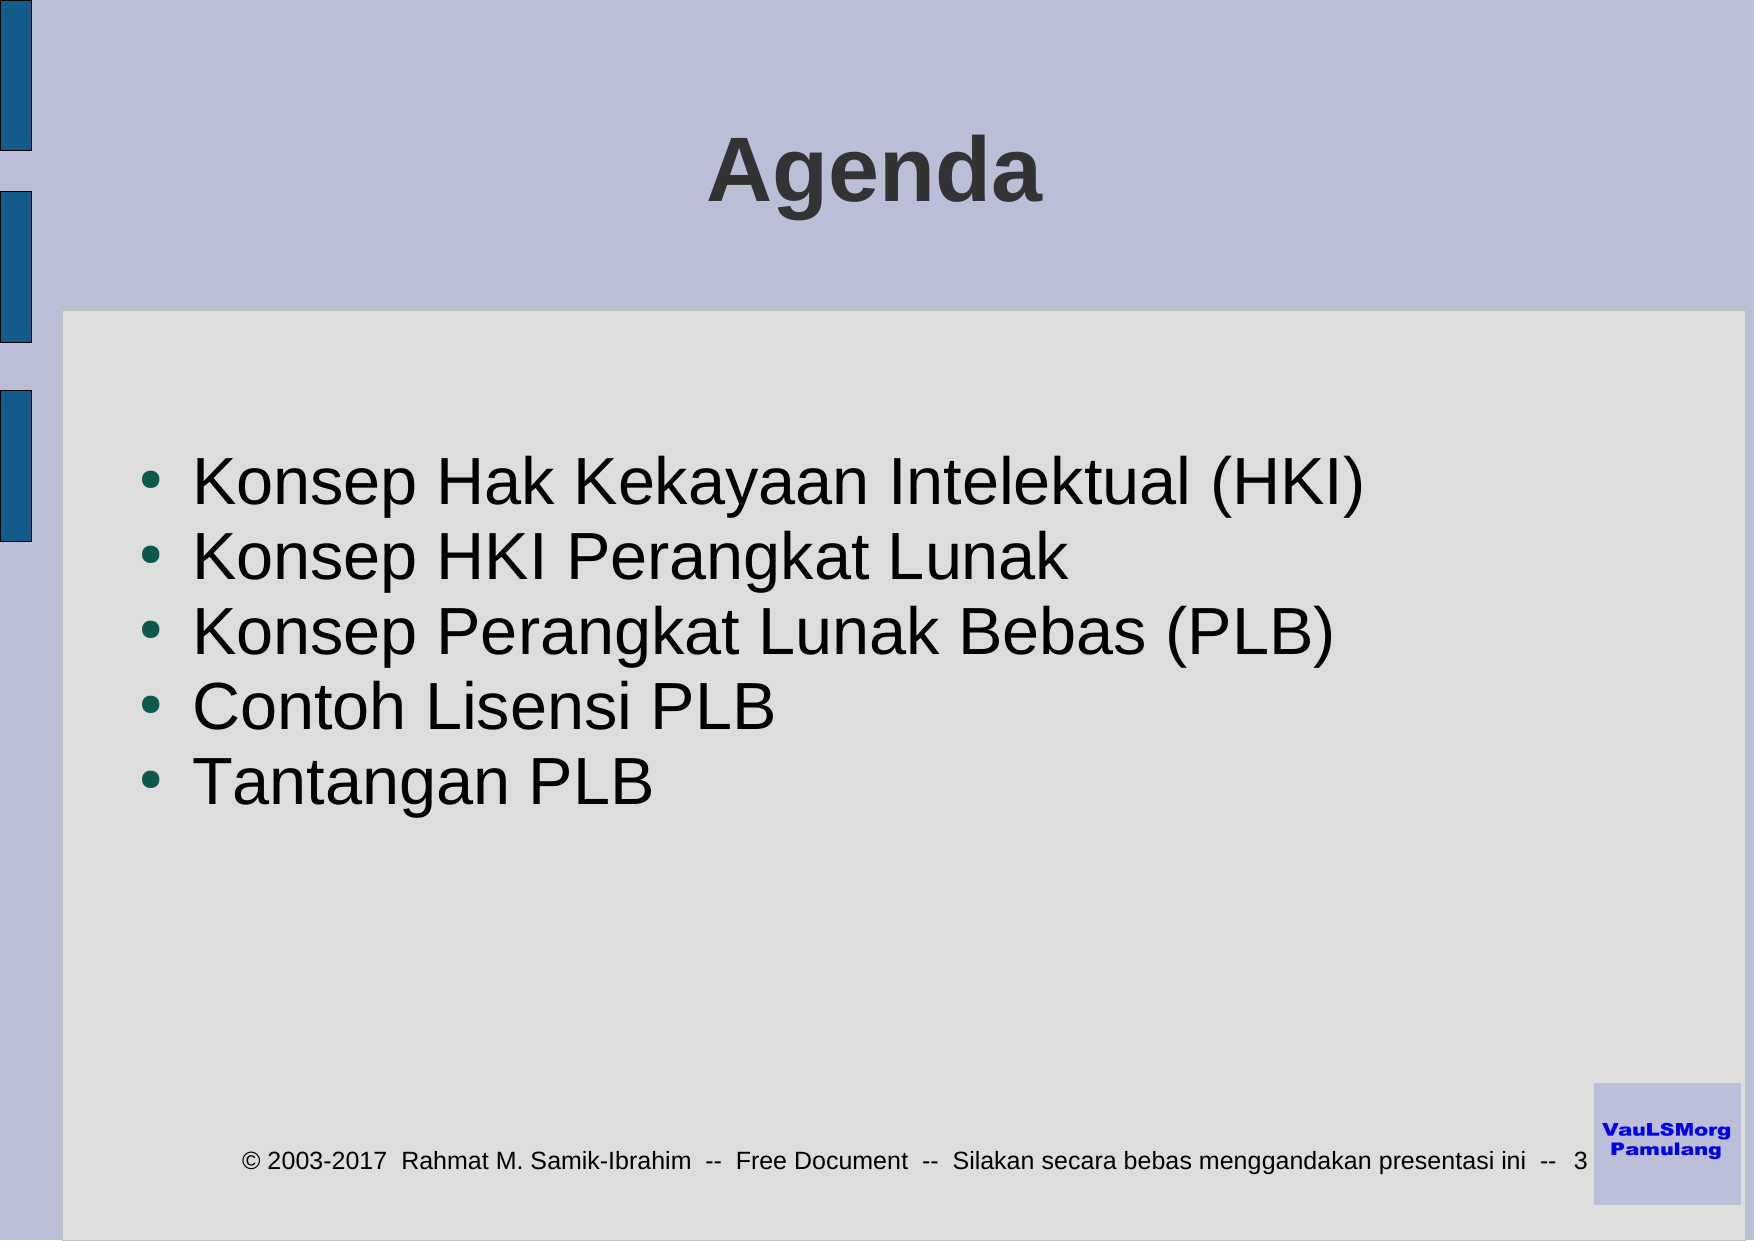

# Agenda
Konsep Hak Kekayaan Intelektual (HKI)
Konsep HKI Perangkat Lunak
Konsep Perangkat Lunak Bebas (PLB)
Contoh Lisensi PLB
Tantangan PLB